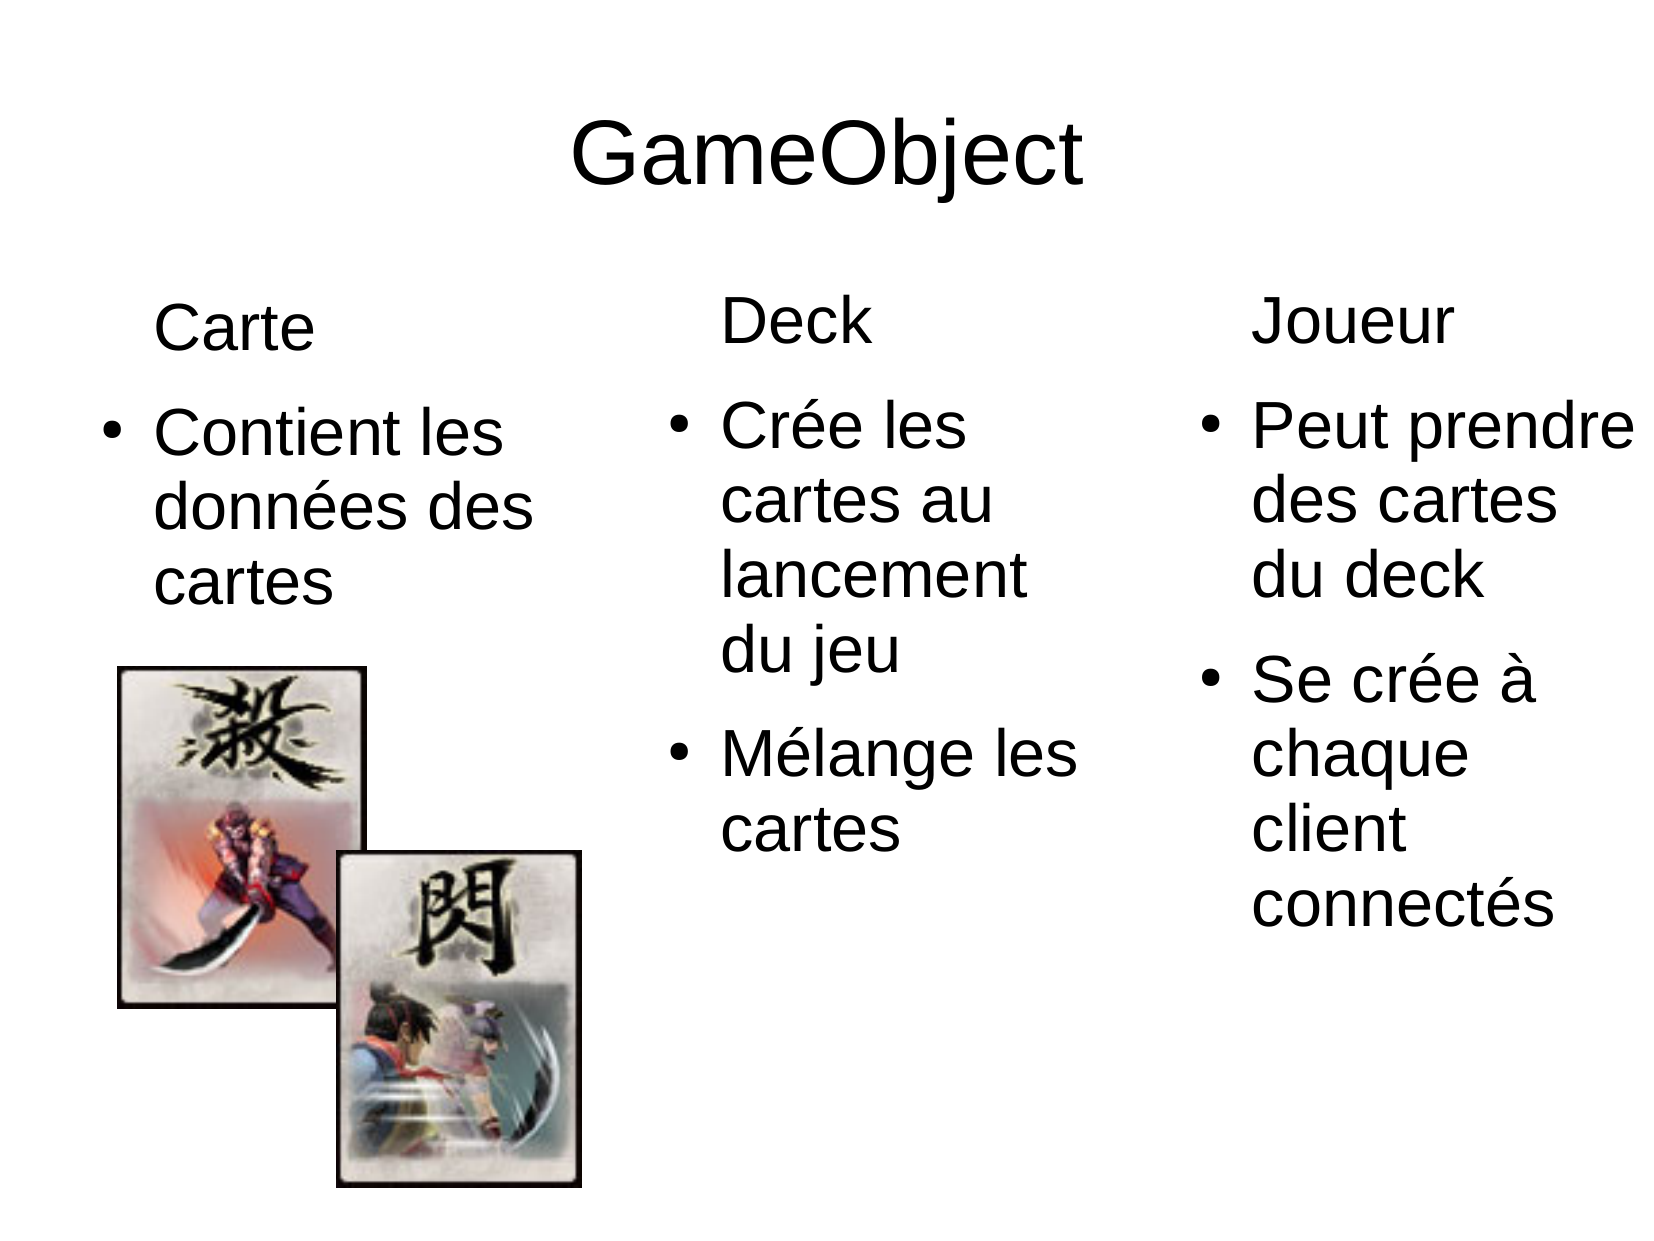

# GameObject
Deck
Crée les cartes au lancement du jeu
Mélange les cartes
Joueur
Peut prendre des cartes du deck
Se crée à chaque client connectés
Carte
Contient les données des cartes